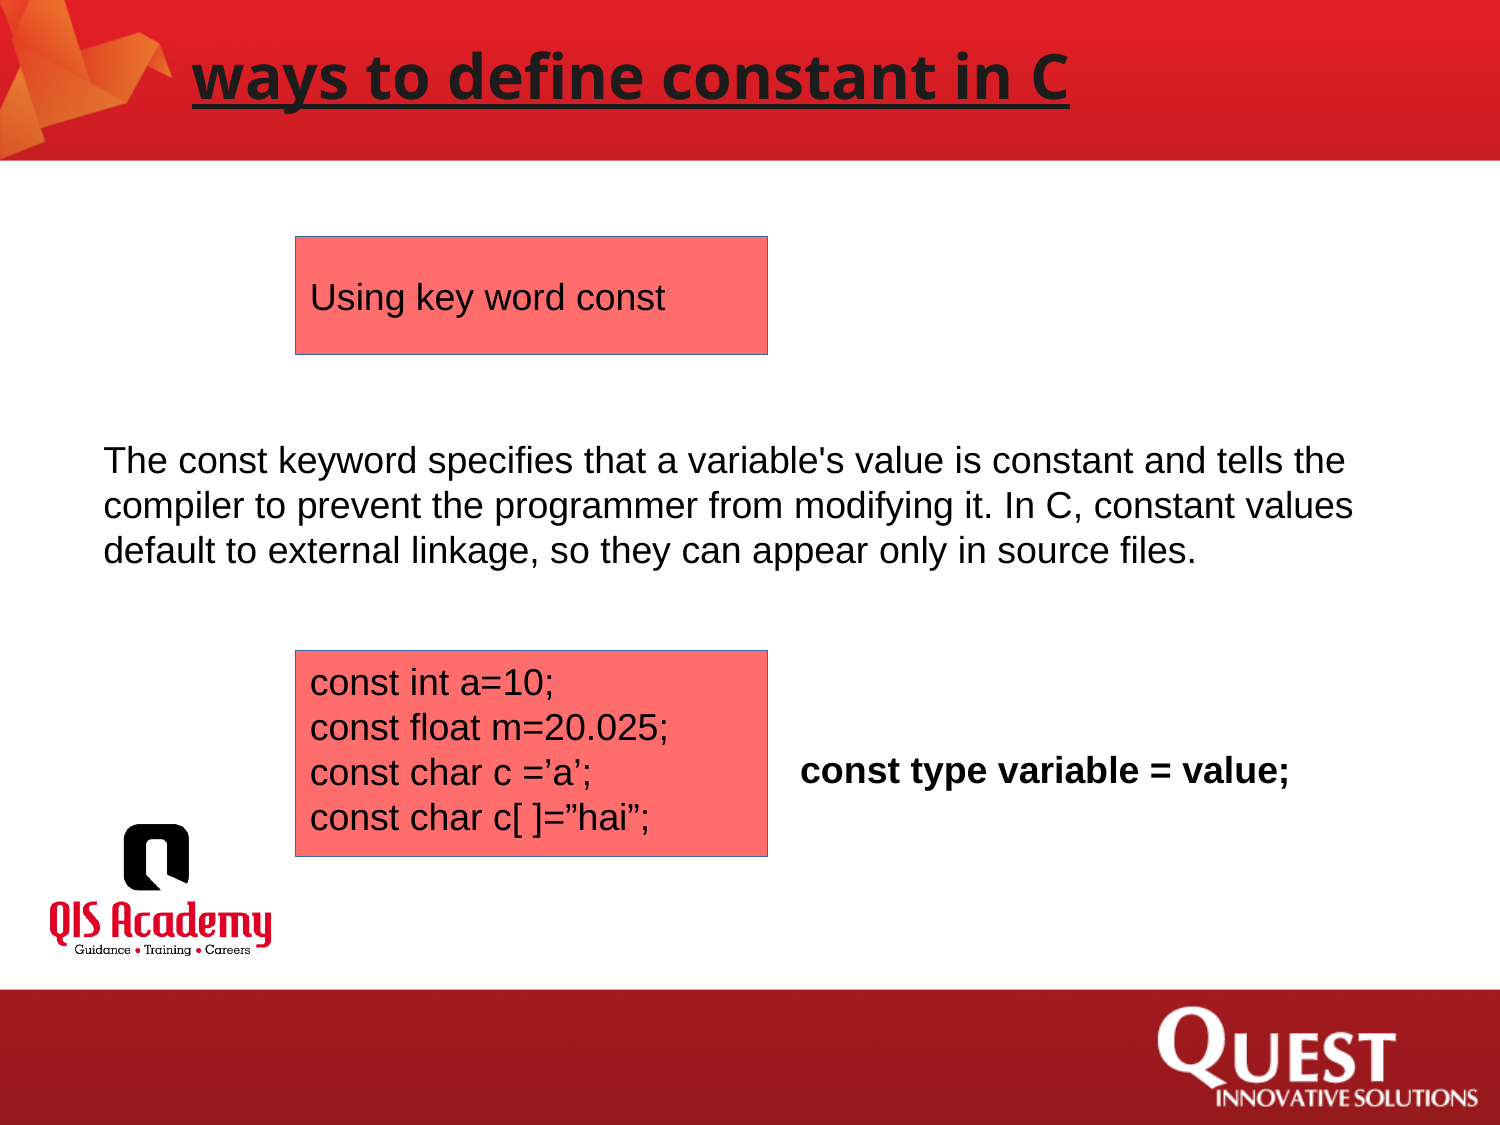

# ways to define constant in C
Using key word const
The const keyword specifies that a variable's value is constant and tells the compiler to prevent the programmer from modifying it. In C, constant values default to external linkage, so they can appear only in source files.
const int a=10;
const float m=20.025;
const char c =’a’;
const char c[ ]=”hai”;
const type variable = value;